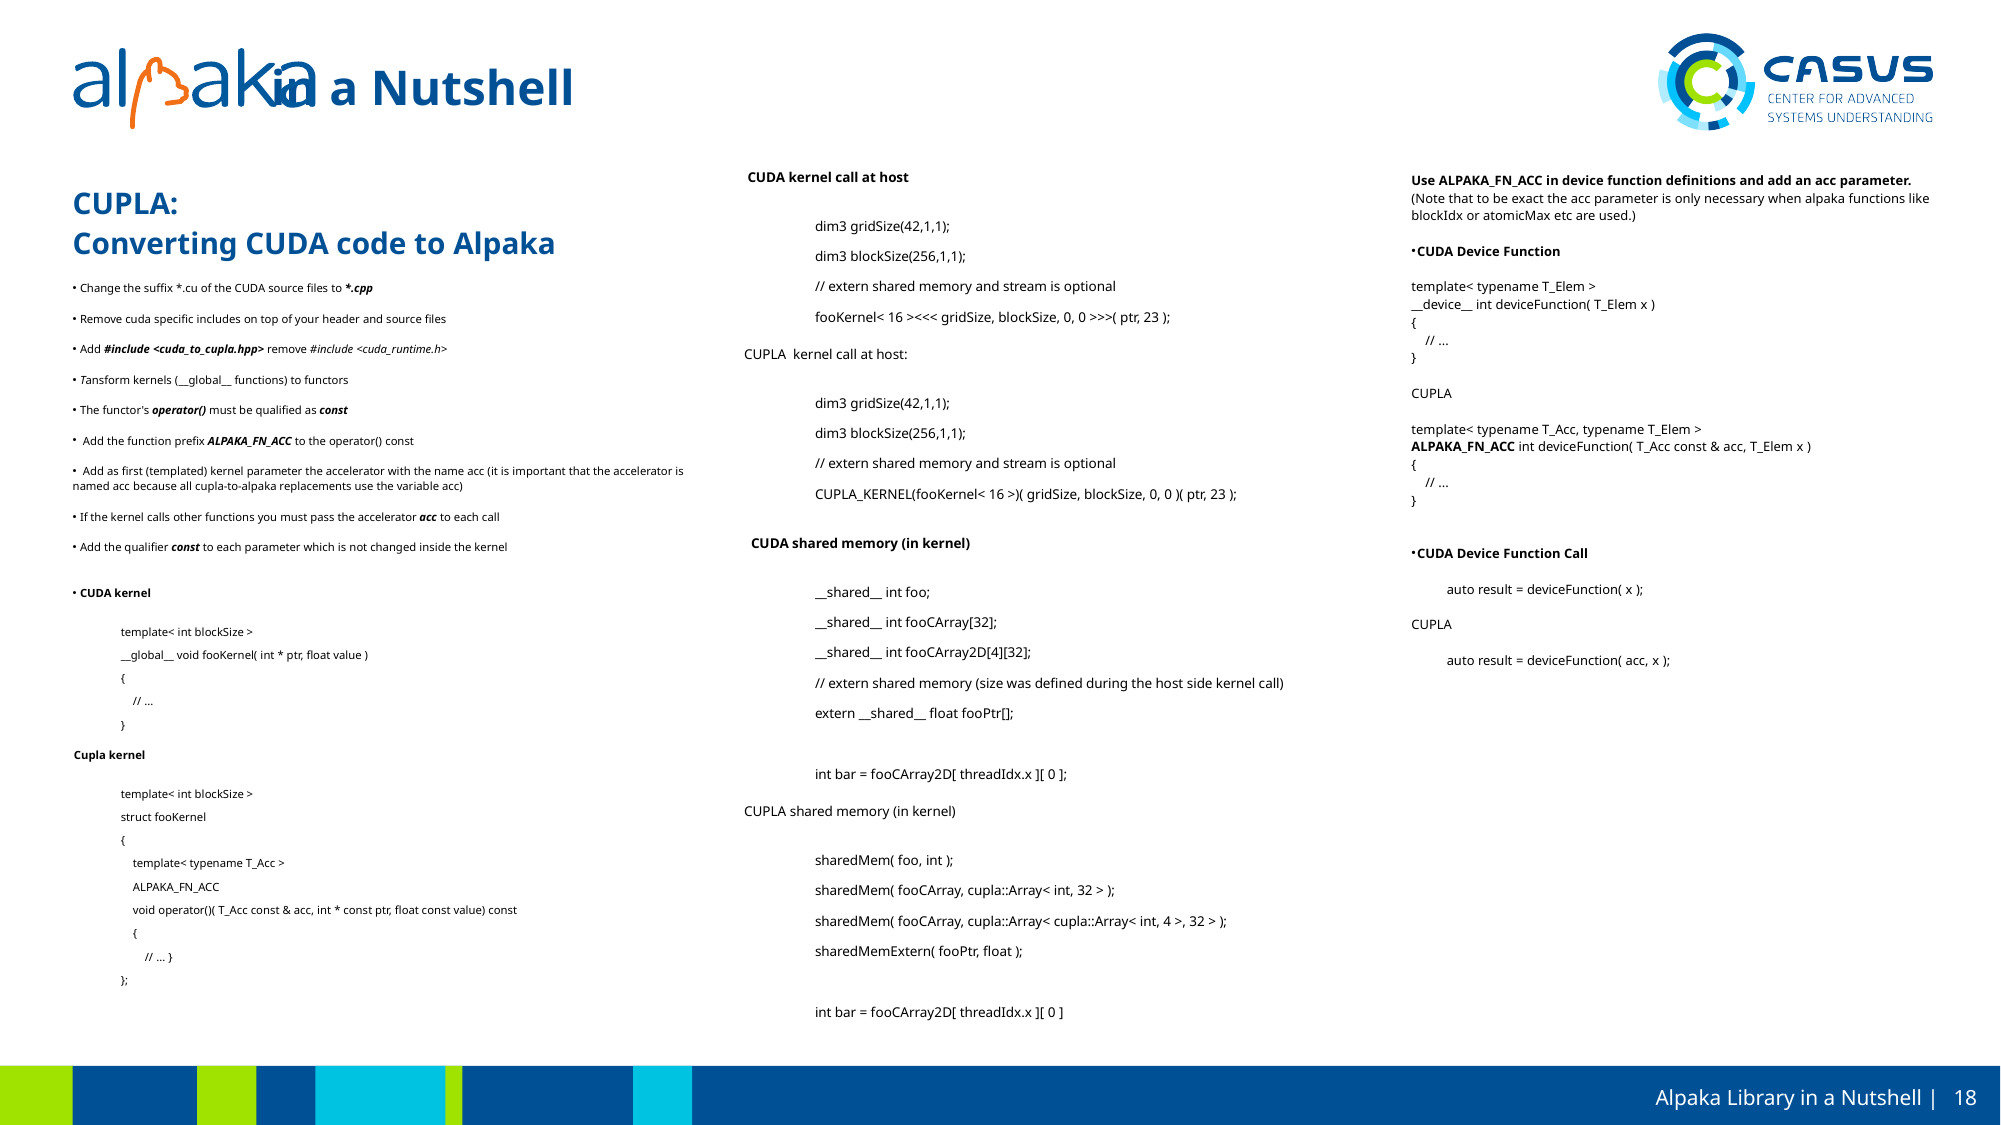

# in a Nutshell
 CUDA kernel call at host
dim3 gridSize(42,1,1);
dim3 blockSize(256,1,1);
// extern shared memory and stream is optional
fooKernel< 16 ><<< gridSize, blockSize, 0, 0 >>>( ptr, 23 );
CUPLA kernel call at host:
dim3 gridSize(42,1,1);
dim3 blockSize(256,1,1);
// extern shared memory and stream is optional
CUPLA_KERNEL(fooKernel< 16 >)( gridSize, blockSize, 0, 0 )( ptr, 23 );
 CUDA shared memory (in kernel)
__shared__ int foo;
__shared__ int fooCArray[32];
__shared__ int fooCArray2D[4][32];
// extern shared memory (size was defined during the host side kernel call)
extern __shared__ float fooPtr[];
int bar = fooCArray2D[ threadIdx.x ][ 0 ];
CUPLA shared memory (in kernel)
sharedMem( foo, int );
sharedMem( fooCArray, cupla::Array< int, 32 > );
sharedMem( fooCArray, cupla::Array< cupla::Array< int, 4 >, 32 > );
sharedMemExtern( fooPtr, float );
int bar = fooCArray2D[ threadIdx.x ][ 0 ]
CUPLA:
Converting CUDA code to Alpaka
 Change the suffix *.cu of the CUDA source files to *.cpp
 Remove cuda specific includes on top of your header and source files
 Add #include <cuda_to_cupla.hpp> remove #include <cuda_runtime.h>
 Tansform kernels (__global__ functions) to functors
 The functor's operator() must be qualified as const
 Add the function prefix ALPAKA_FN_ACC to the operator() const
 Add as first (templated) kernel parameter the accelerator with the name acc (it is important that the accelerator is named acc because all cupla-to-alpaka replacements use the variable acc)
 If the kernel calls other functions you must pass the accelerator acc to each call
 Add the qualifier const to each parameter which is not changed inside the kernel
 CUDA kernel
template< int blockSize >
__global__ void fooKernel( int * ptr, float value )
{
 // ...
}
Cupla kernel
template< int blockSize >
struct fooKernel
{
 template< typename T_Acc >
 ALPAKA_FN_ACC
 void operator()( T_Acc const & acc, int * const ptr, float const value) const
 {
 // ... }
};
Use ALPAKA_FN_ACC in device function definitions and add an acc parameter.
(Note that to be exact the acc parameter is only necessary when alpaka functions like blockIdx or atomicMax etc are used.)
 CUDA Device Function
template< typename T_Elem >
__device__ int deviceFunction( T_Elem x )
{
 // ...
}
CUPLA
template< typename T_Acc, typename T_Elem >
ALPAKA_FN_ACC int deviceFunction( T_Acc const & acc, T_Elem x )
{
 // ...
}
 CUDA Device Function Call
 	auto result = deviceFunction( x );
CUPLA
 	auto result = deviceFunction( acc, x );
Alpaka Library in a Nutshell
18